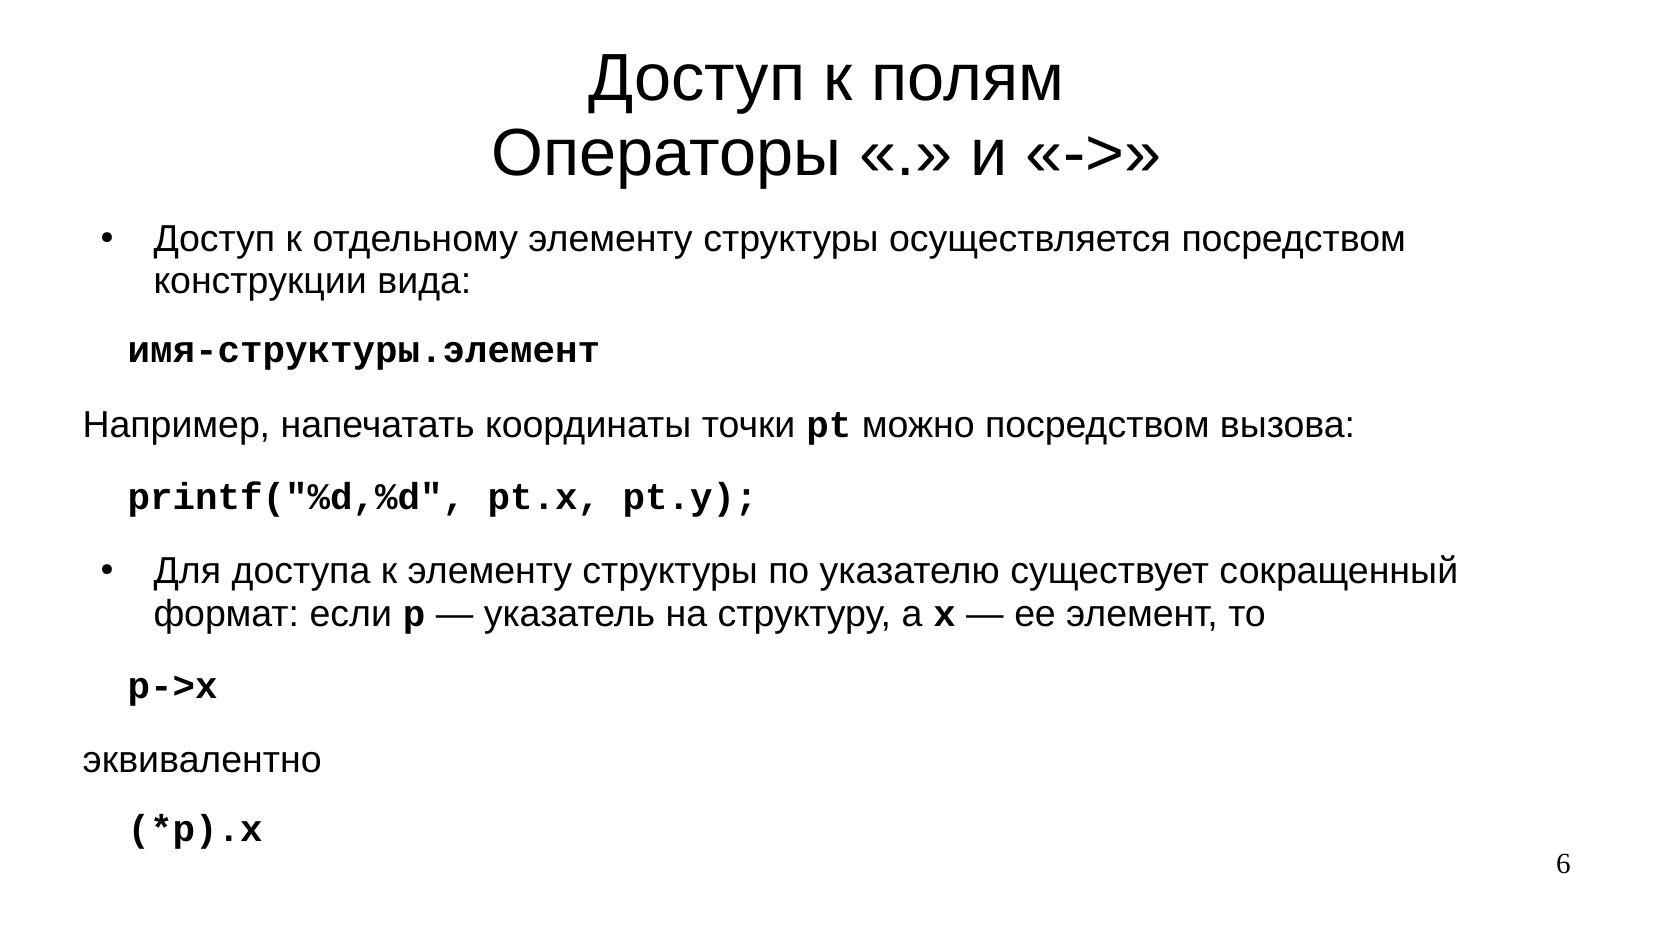

# Доступ к полям Операторы «.» и «->»
Доступ к отдельному элементу структуры осуществляется посредством конструкции вида:
 имя-структуры.элемент
Например, напечатать координаты точки pt можно посредством вызова:
 printf("%d,%d", pt.x, pt.y);
Для доступа к элементу структуры по указателю существует сокращенный формат: если р — указатель на структуру, а x — ее элемент, то
 p->x
эквивалентно
 (*p).x
6